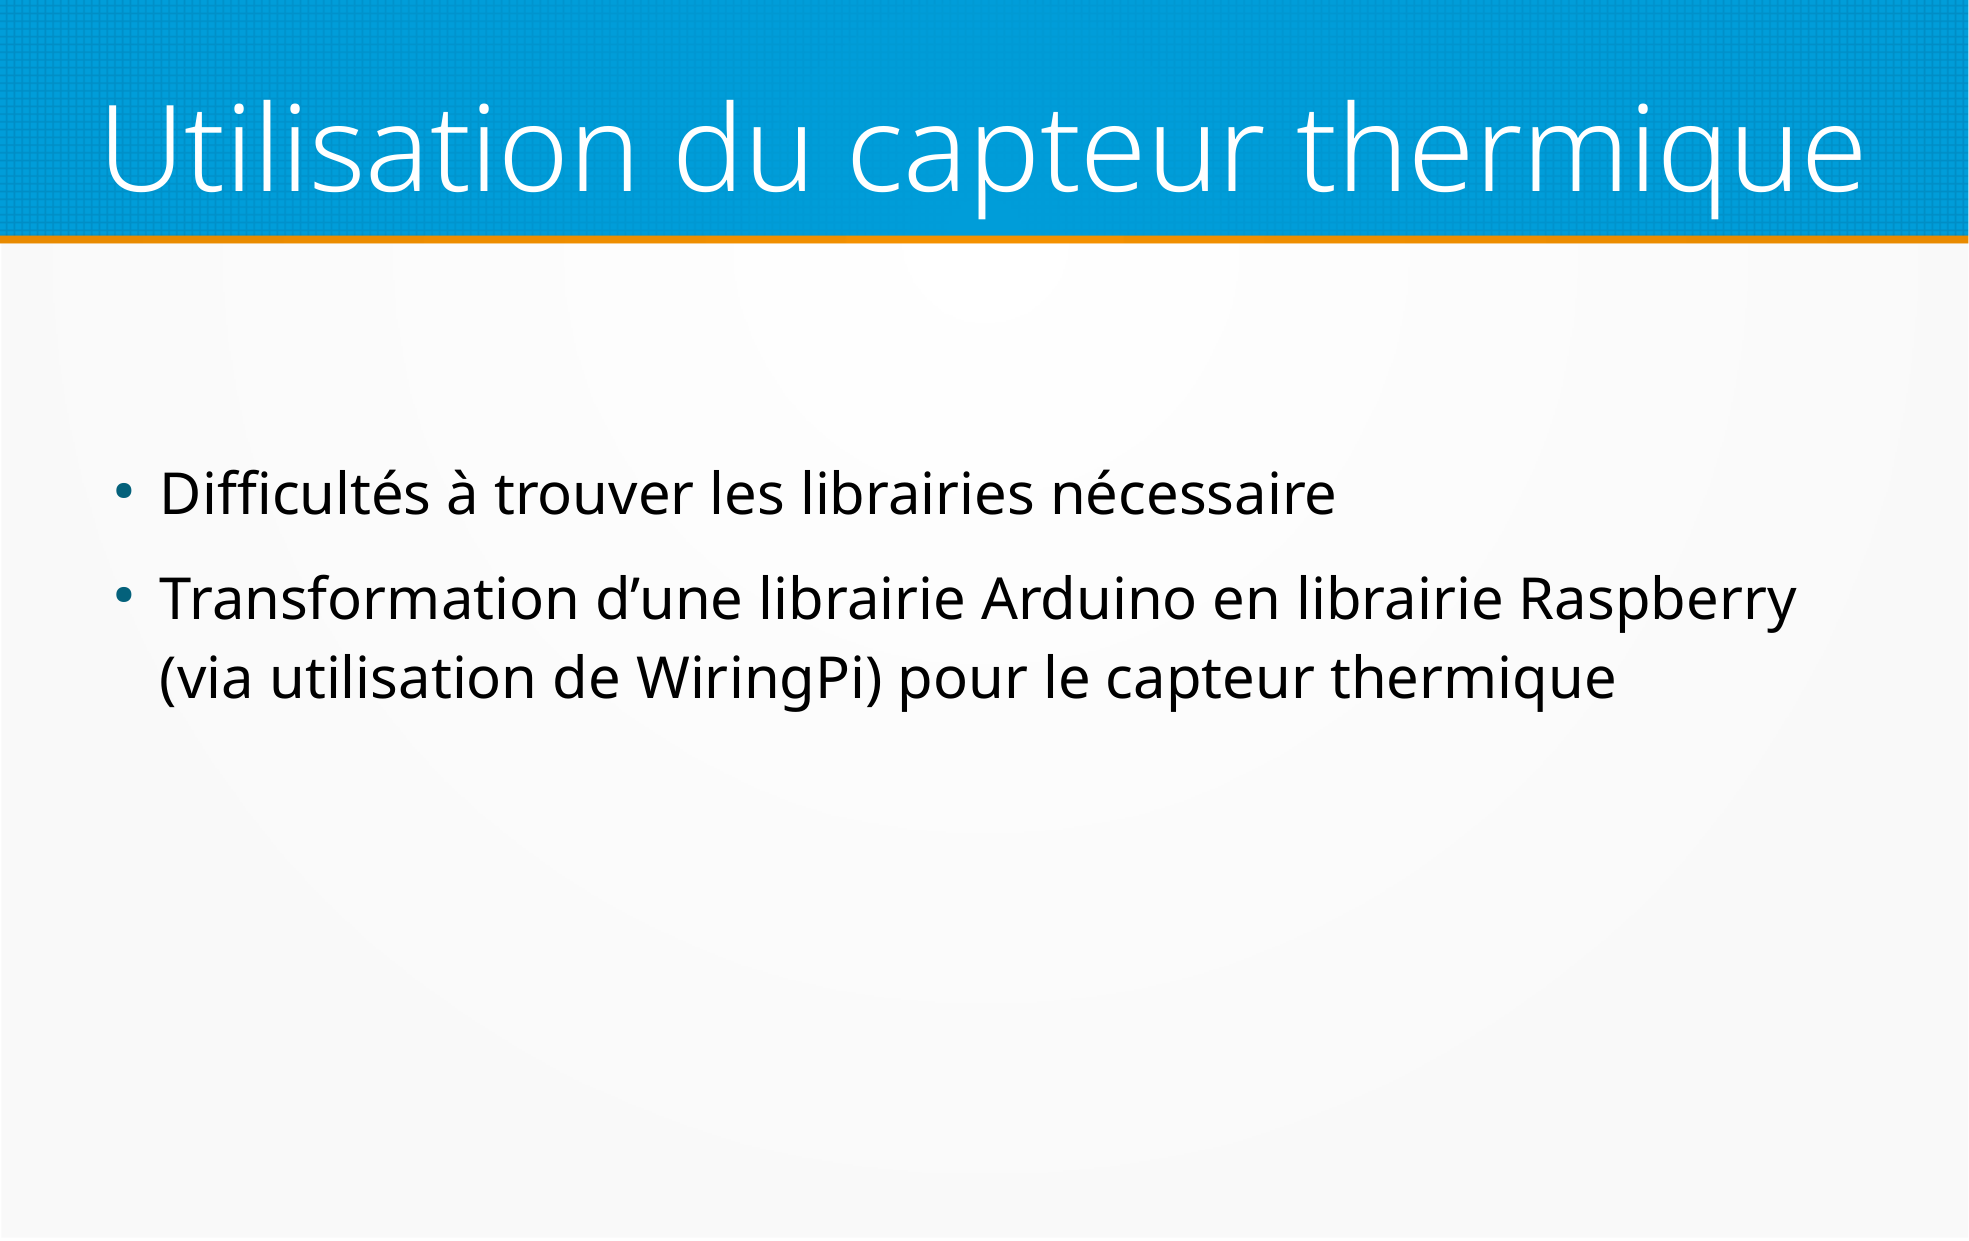

# Utilisation du capteur thermique
Difficultés à trouver les librairies nécessaire
Transformation d’une librairie Arduino en librairie Raspberry (via utilisation de WiringPi) pour le capteur thermique